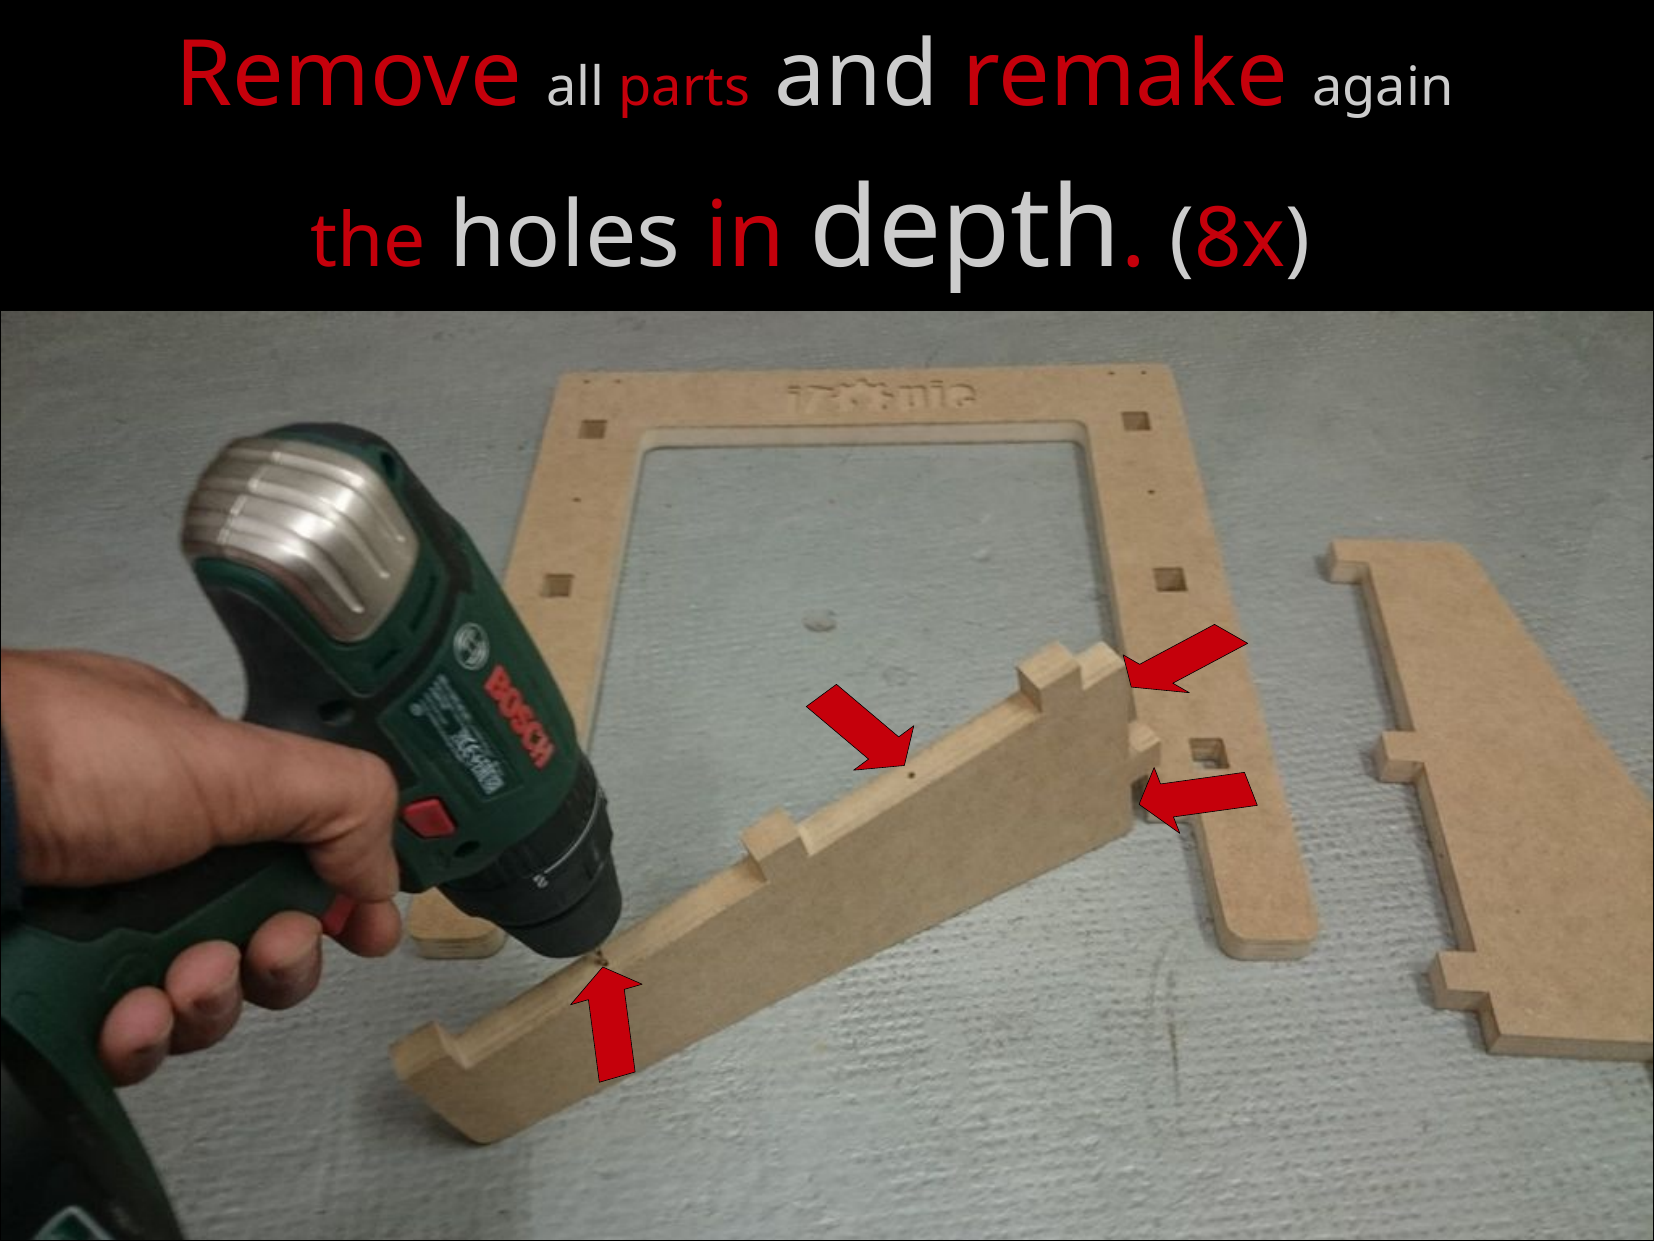

# Remove all parts and remake again the holes in depth. (8x)